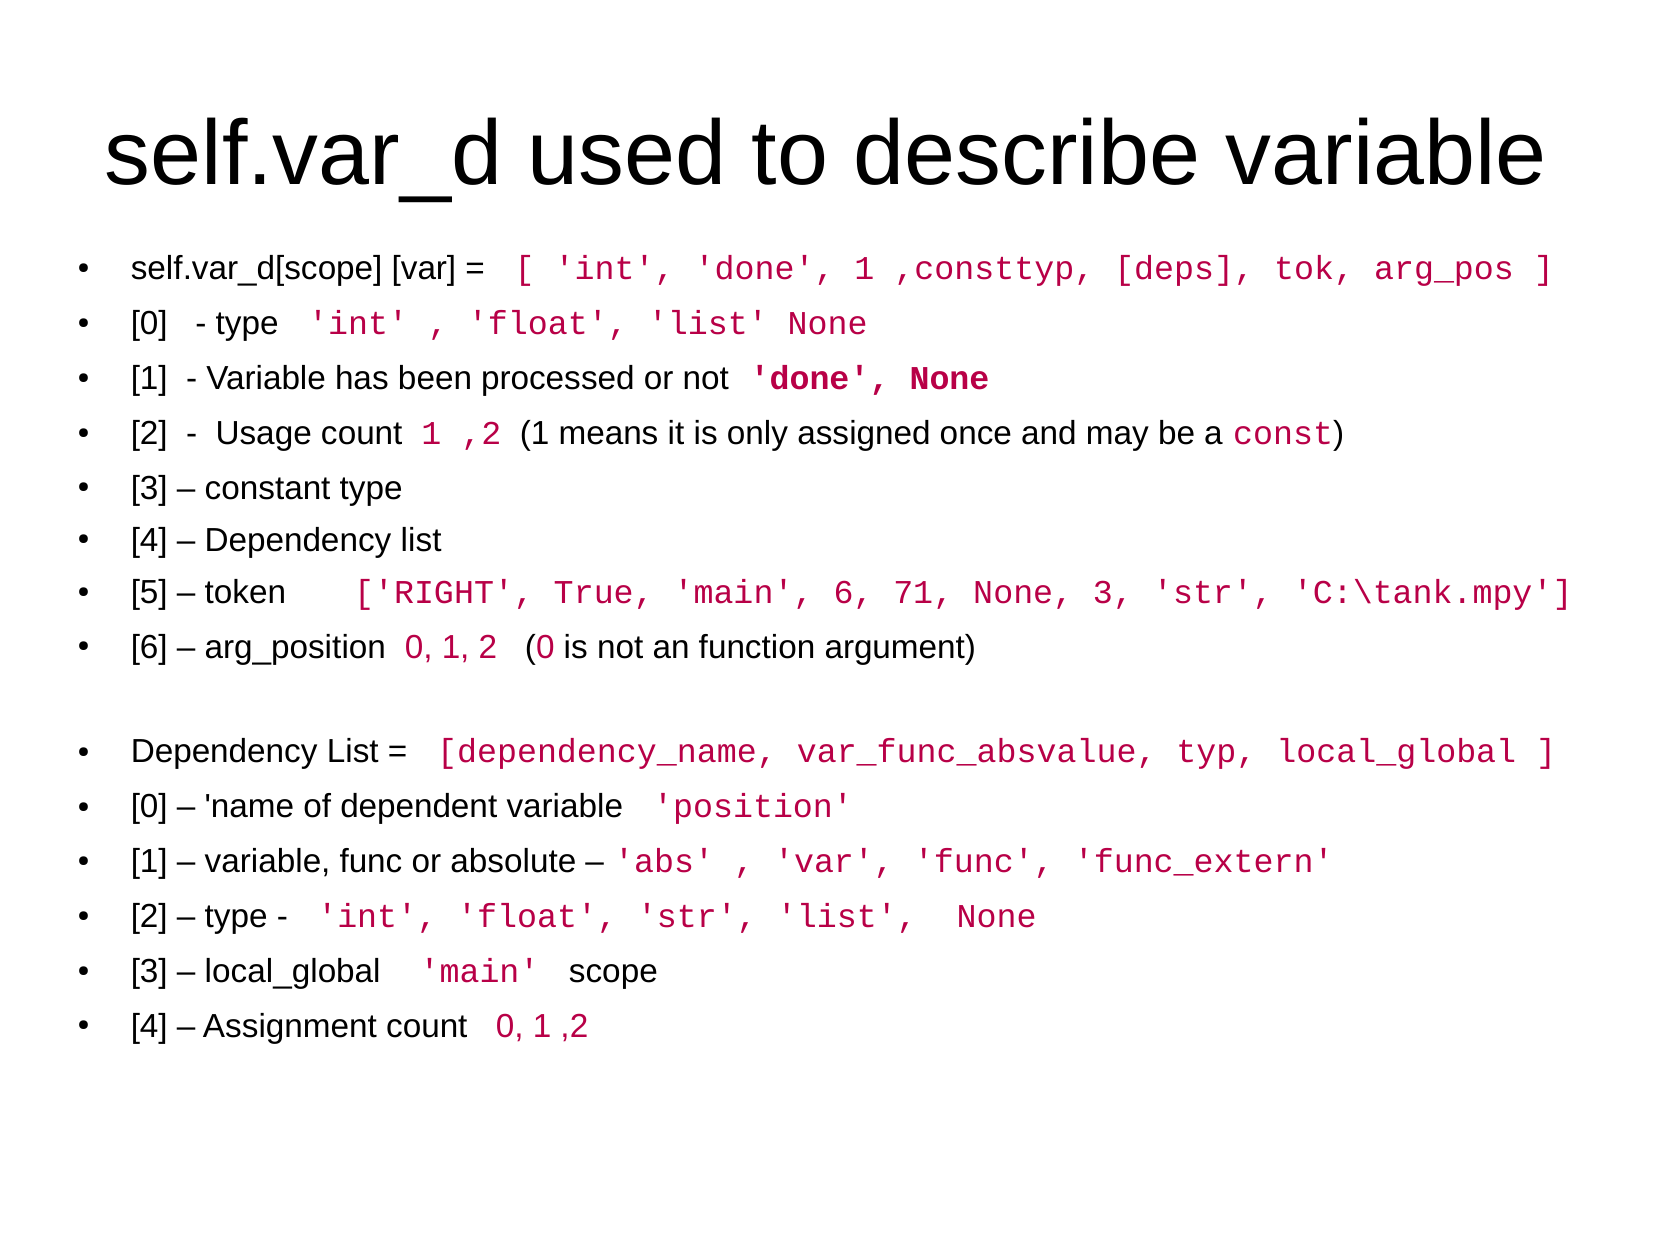

# self.var_d used to describe variable
self.var_d[scope] [var] = [ 'int', 'done', 1 ,consttyp, [deps], tok, arg_pos ]
[0] - type 'int' , 'float', 'list' None
[1] - Variable has been processed or not 'done', None
[2] - Usage count 1 ,2 (1 means it is only assigned once and may be a const)
[3] – constant type
[4] – Dependency list
[5] – token ['RIGHT', True, 'main', 6, 71, None, 3, 'str', 'C:\tank.mpy']
[6] – arg_position 0, 1, 2 (0 is not an function argument)
Dependency List = [dependency_name, var_func_absvalue, typ, local_global ]
[0] – 'name of dependent variable 'position'
[1] – variable, func or absolute – 'abs' , 'var', 'func', 'func_extern'
[2] – type - 'int', 'float', 'str', 'list', None
[3] – local_global 'main' scope
[4] – Assignment count 0, 1 ,2